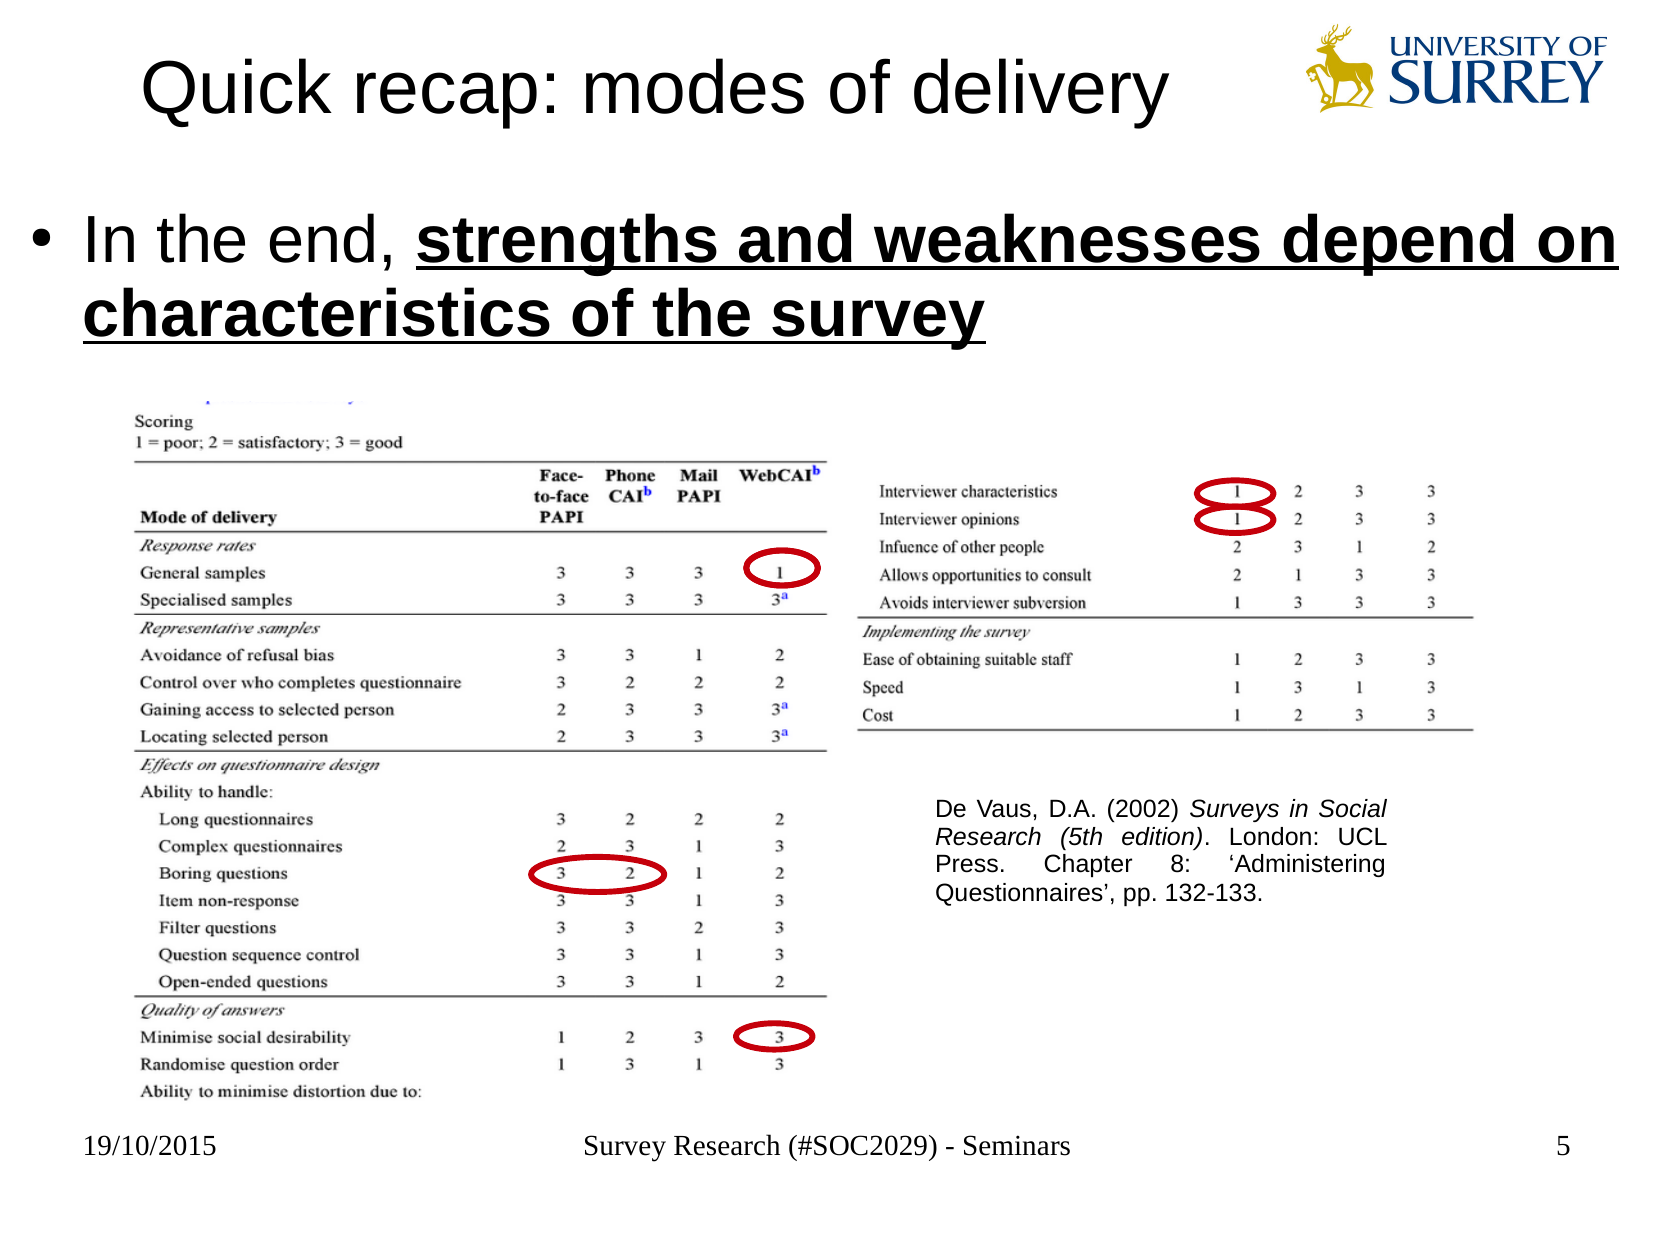

# Quick recap: modes of delivery
In the end, strengths and weaknesses depend on characteristics of the survey
De Vaus, D.A. (2002) Surveys in Social Research (5th edition). London: UCL Press. Chapter 8: ‘Administering Questionnaires’, pp. 132-133.
05/10/2015
5